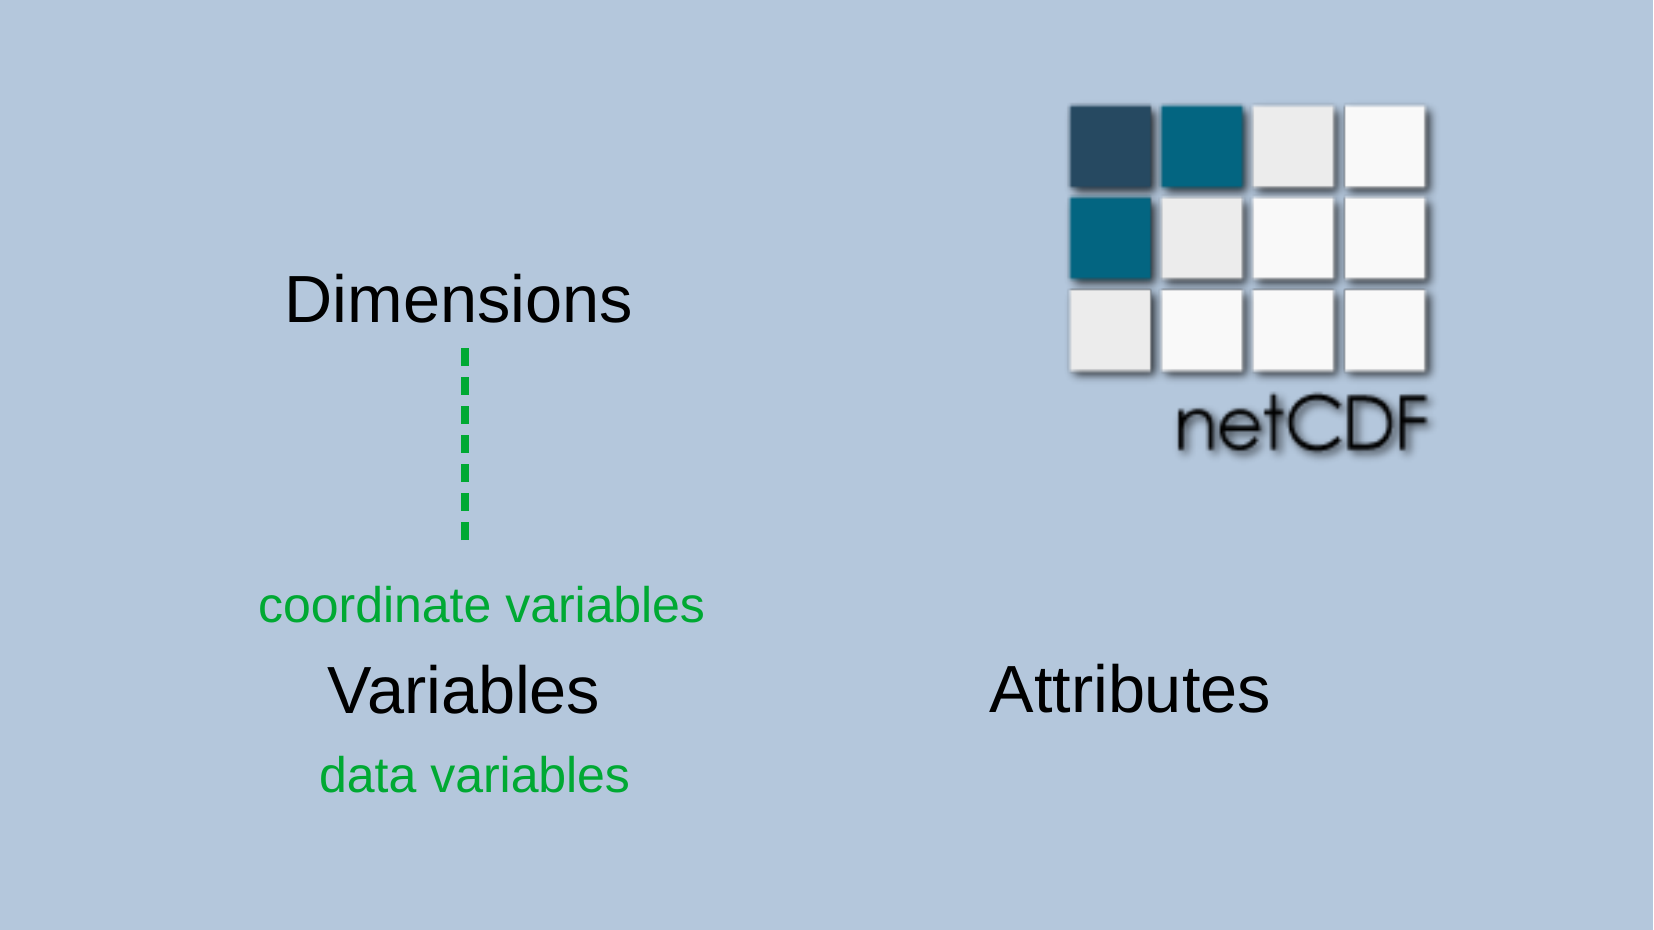

Dimensions
coordinate variables
Attributes
Variables
data variables